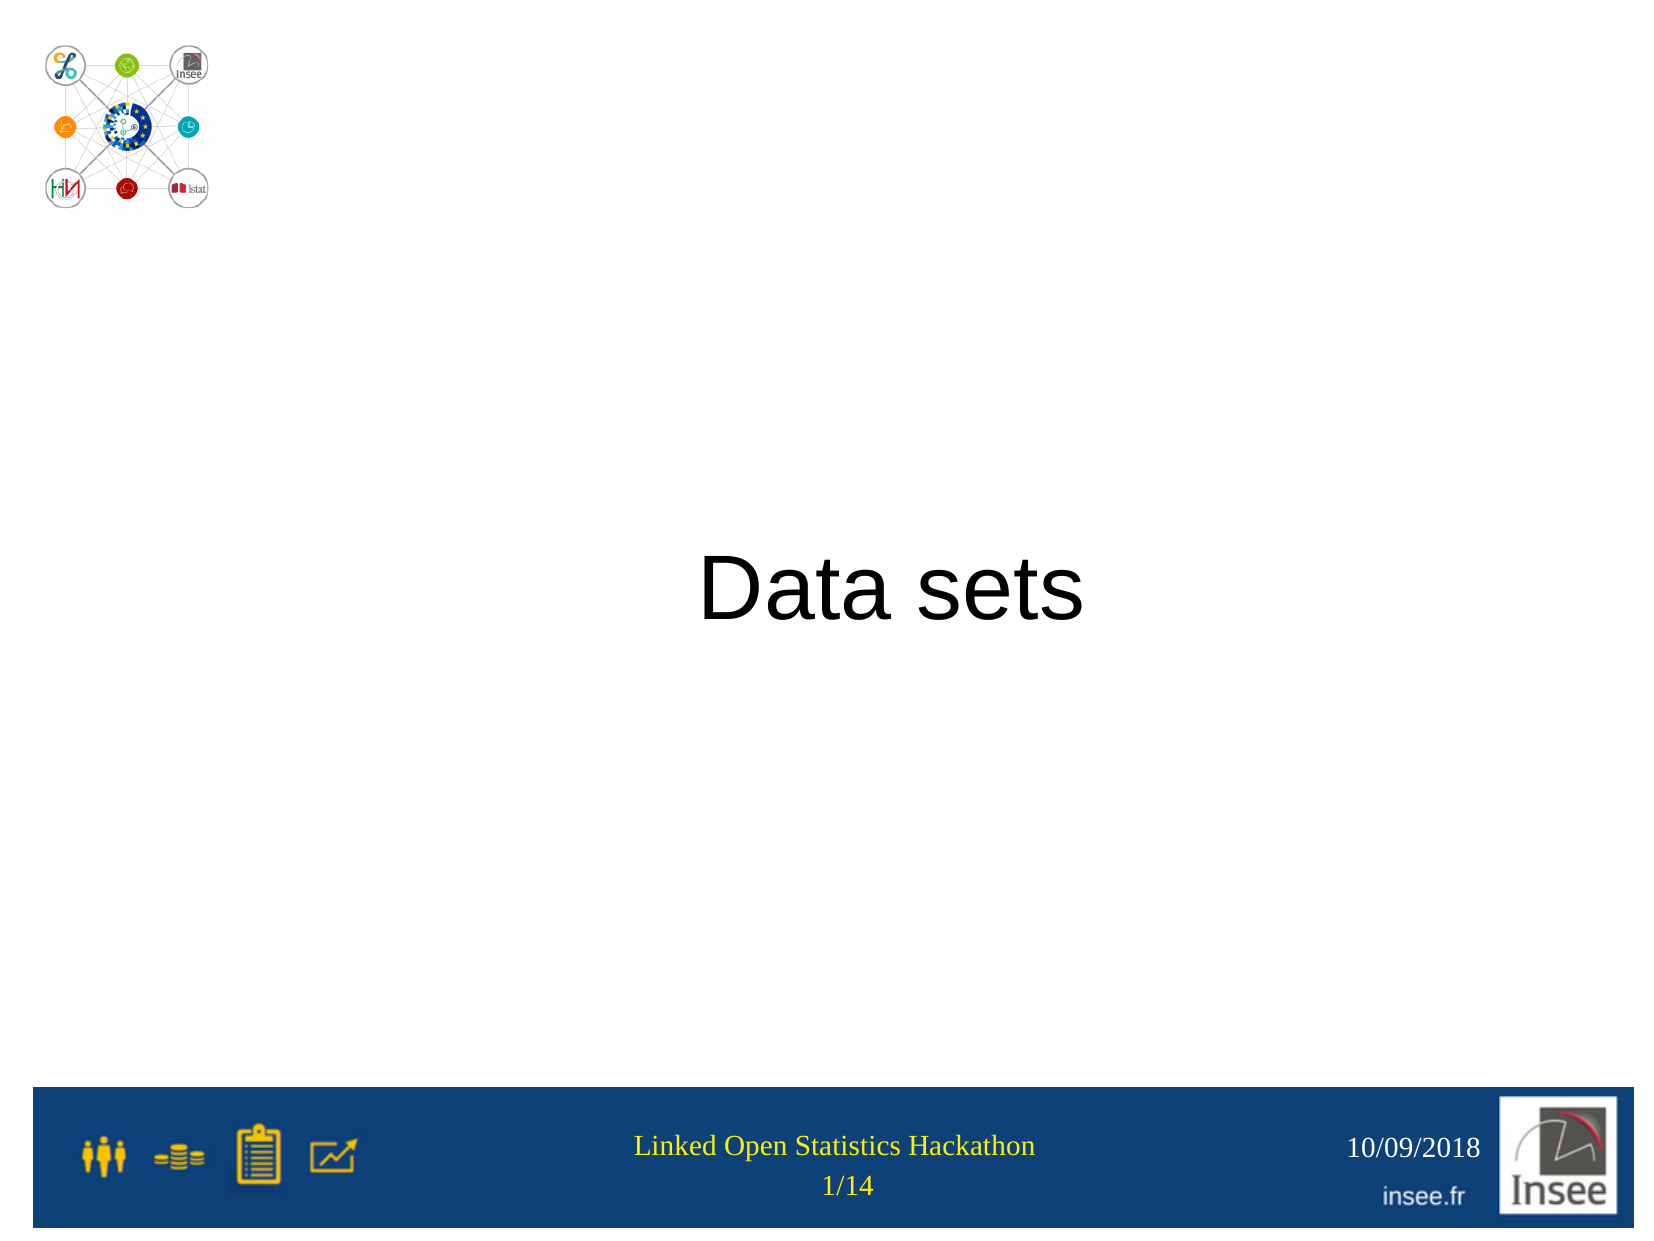

# Data sets
Linked Open Statistics Hackathon
1